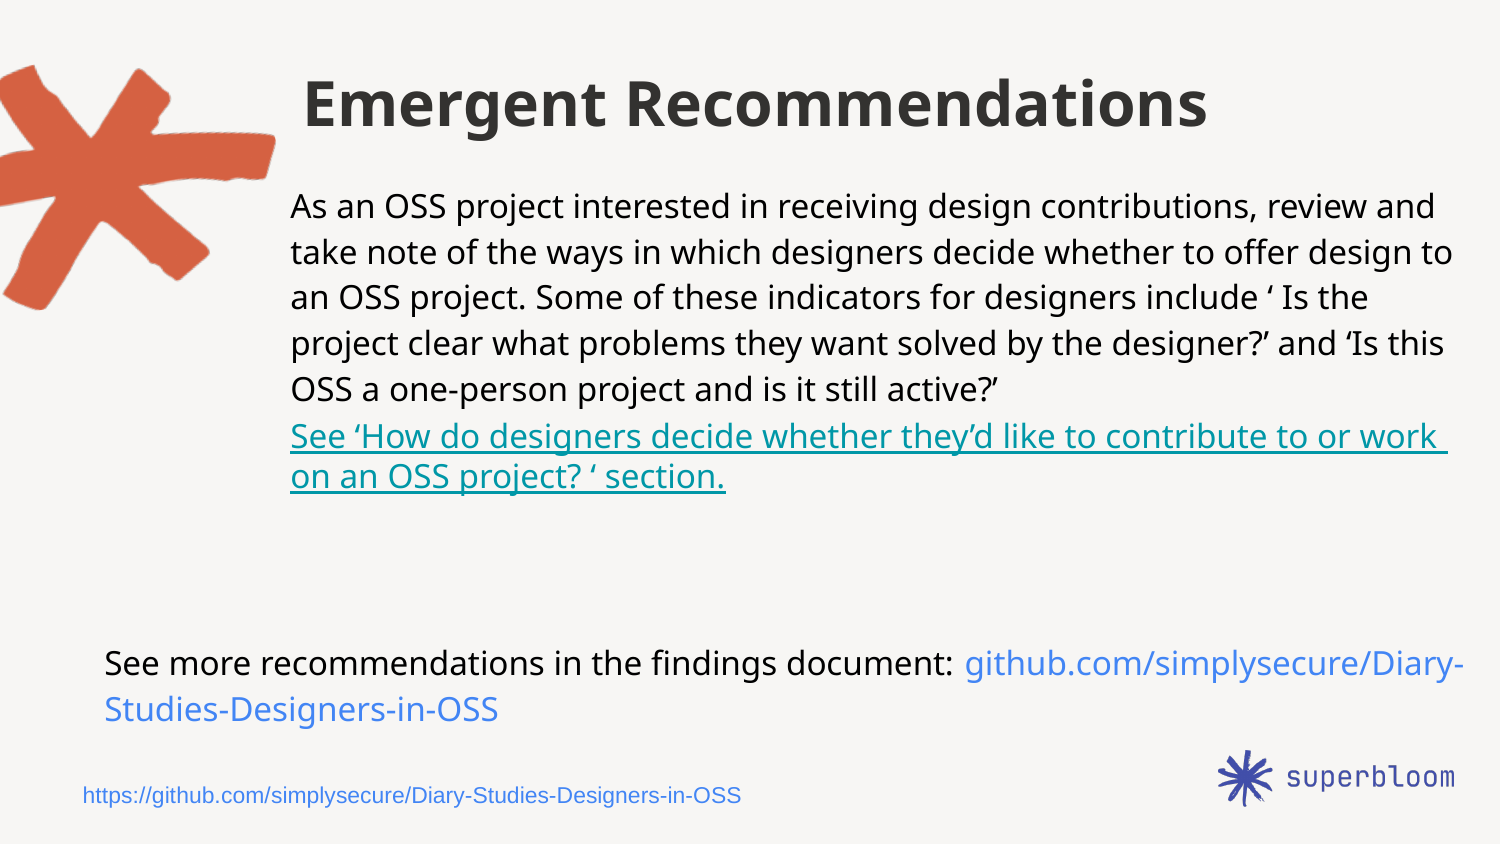

Emergent Recommendations
As an OSS project interested in receiving design contributions, review and take note of the ways in which designers decide whether to offer design to an OSS project. Some of these indicators for designers include ‘ Is the project clear what problems they want solved by the designer?’ and ‘Is this OSS a one-person project and is it still active?’
See ‘How do designers decide whether they’d like to contribute to or work on an OSS project? ‘ section.
See more recommendations in the findings document: github.com/simplysecure/Diary-Studies-Designers-in-OSS
https://github.com/simplysecure/Diary-Studies-Designers-in-OSS